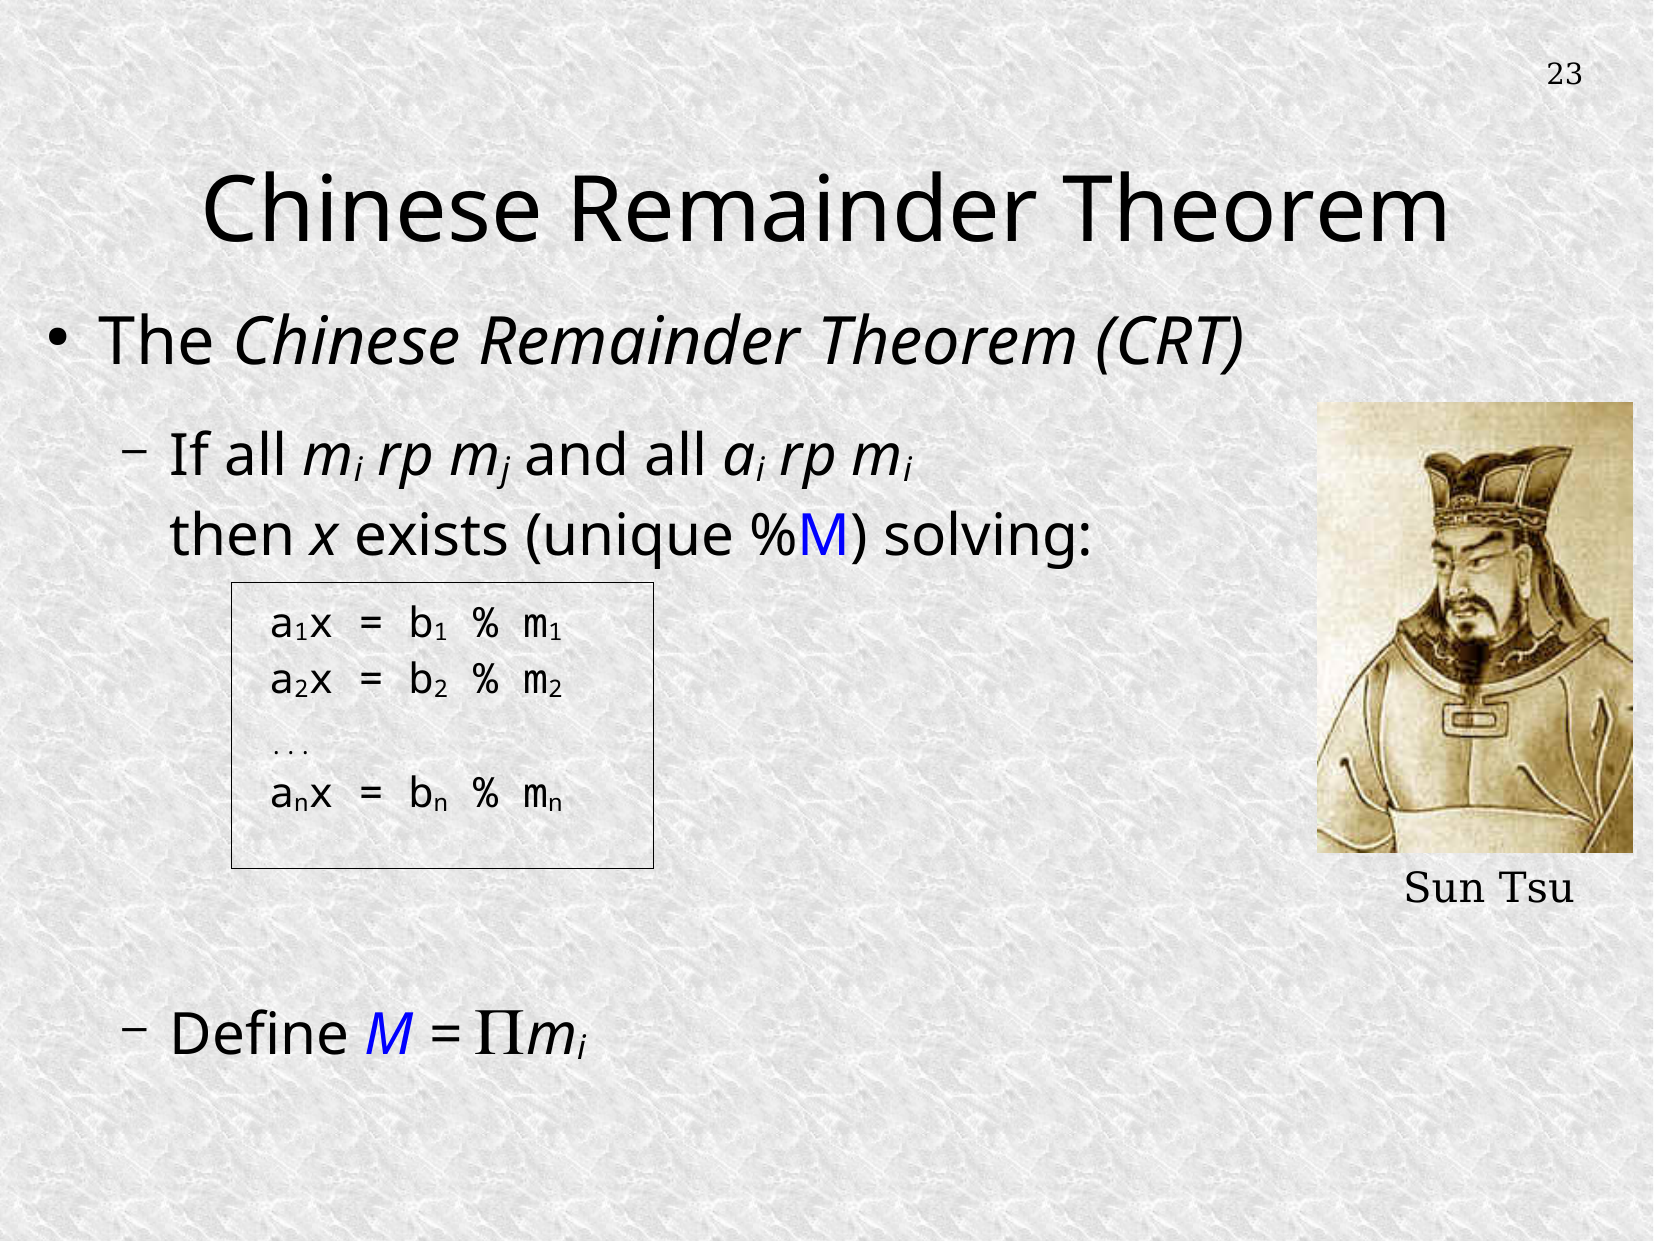

23
# Chinese Remainder Theorem
The Chinese Remainder Theorem (CRT)
If all mi rp mj and all ai rp mi
then x exists (unique %M) solving:
Define M = Pmi
	a1x = b1 % m1
	a2x = b2 % m2
	...
	anx = bn % mn
Sun Tsu